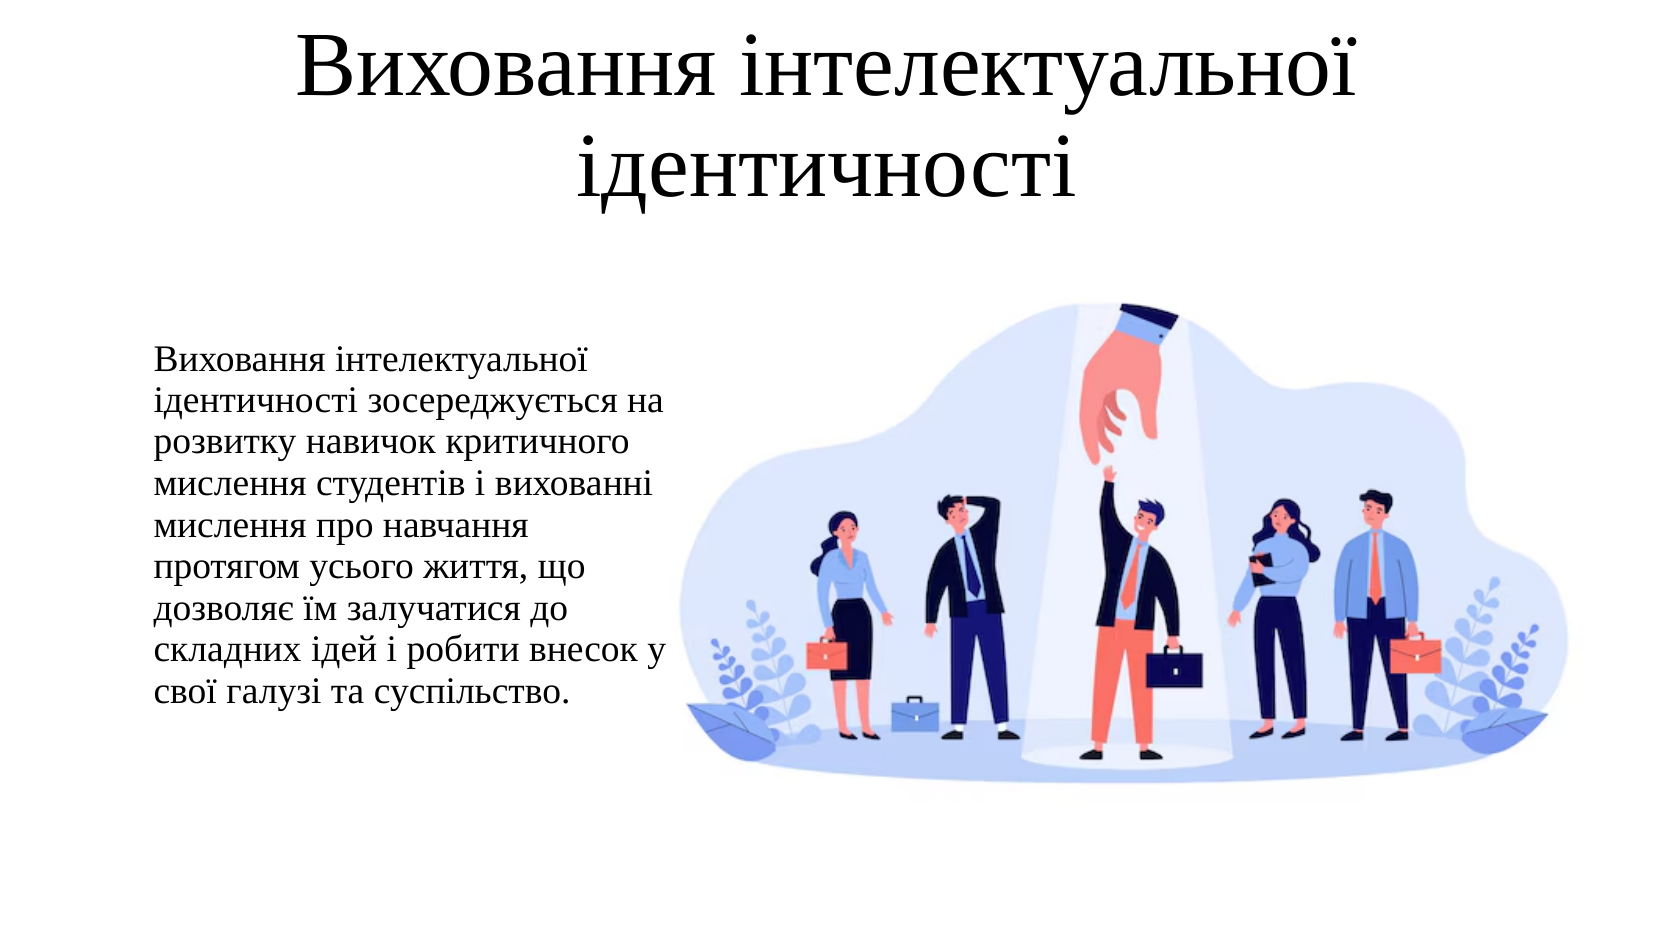

# Виховання інтелектуальної ідентичності
Виховання інтелектуальної ідентичності зосереджується на розвитку навичок критичного мислення студентів і вихованні мислення про навчання протягом усього життя, що дозволяє їм залучатися до складних ідей і робити внесок у свої галузі та суспільство.